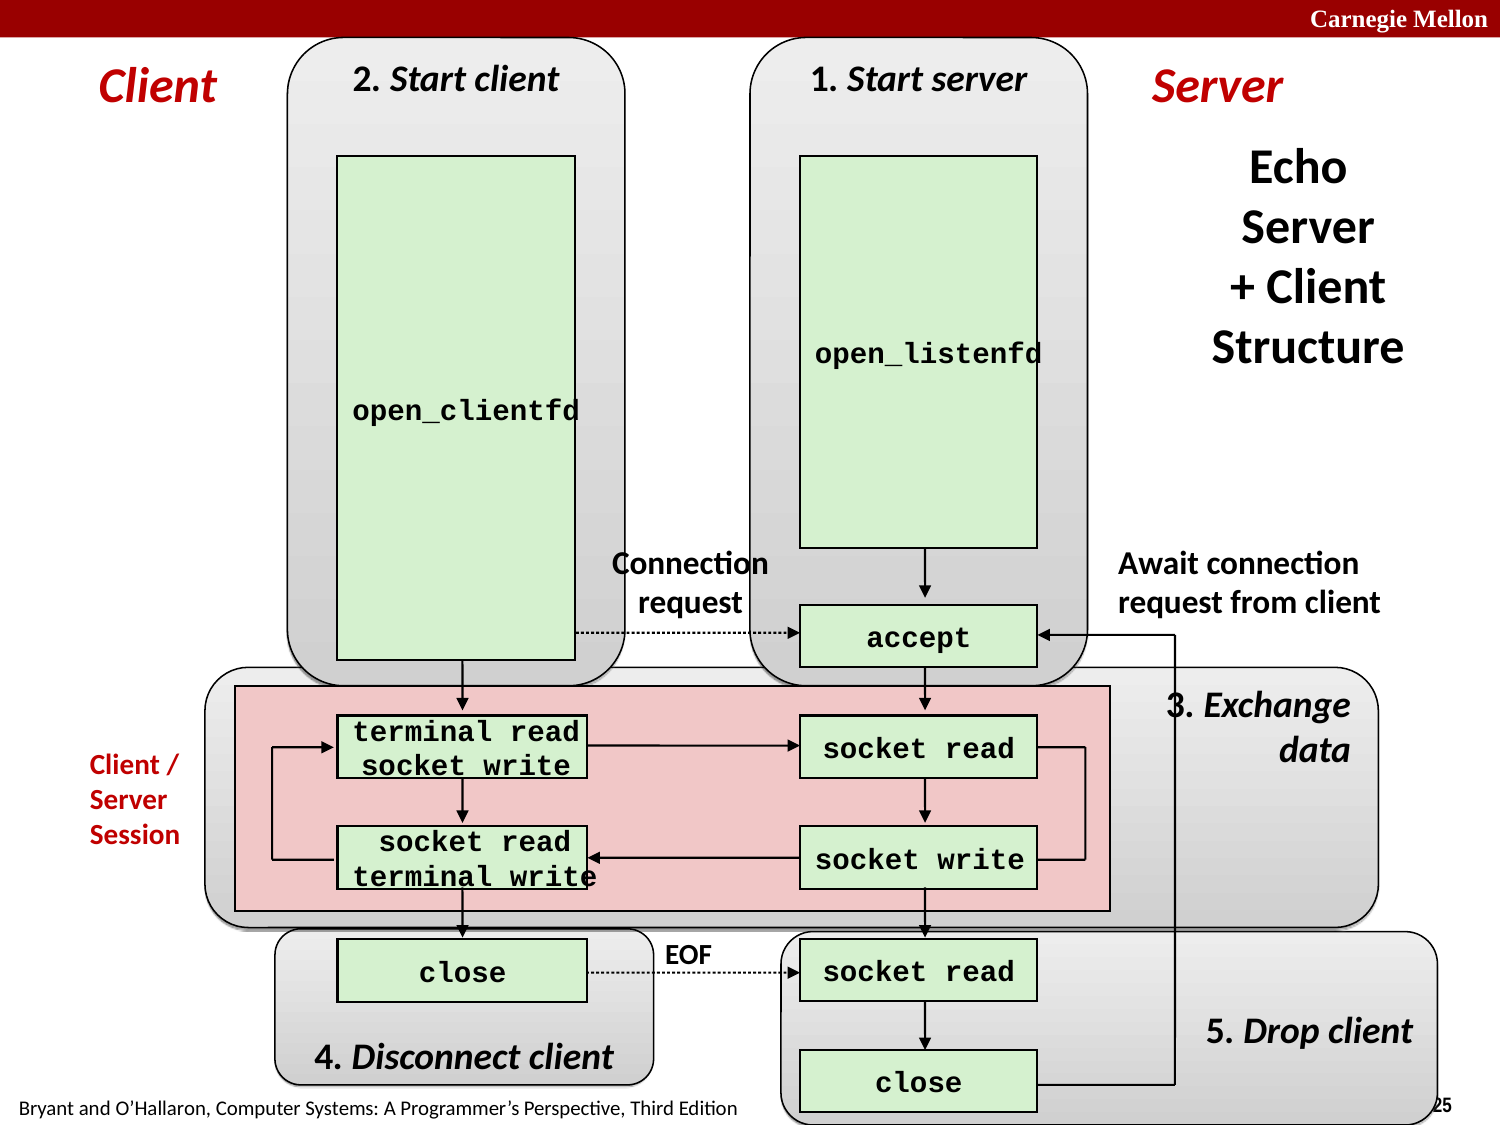

2. Start client
1. Start server
Server
Client
# Echo Server + Client Structure
open_clientfd
open_listenfd
Connection
request
Await connection
request from client
accept
EOF
socket read
close
close
terminal read
socket write
socket read
socket read
terminal write
socket write
3. Exchange
data
Client / Server
Session
4. Disconnect client
5. Drop client